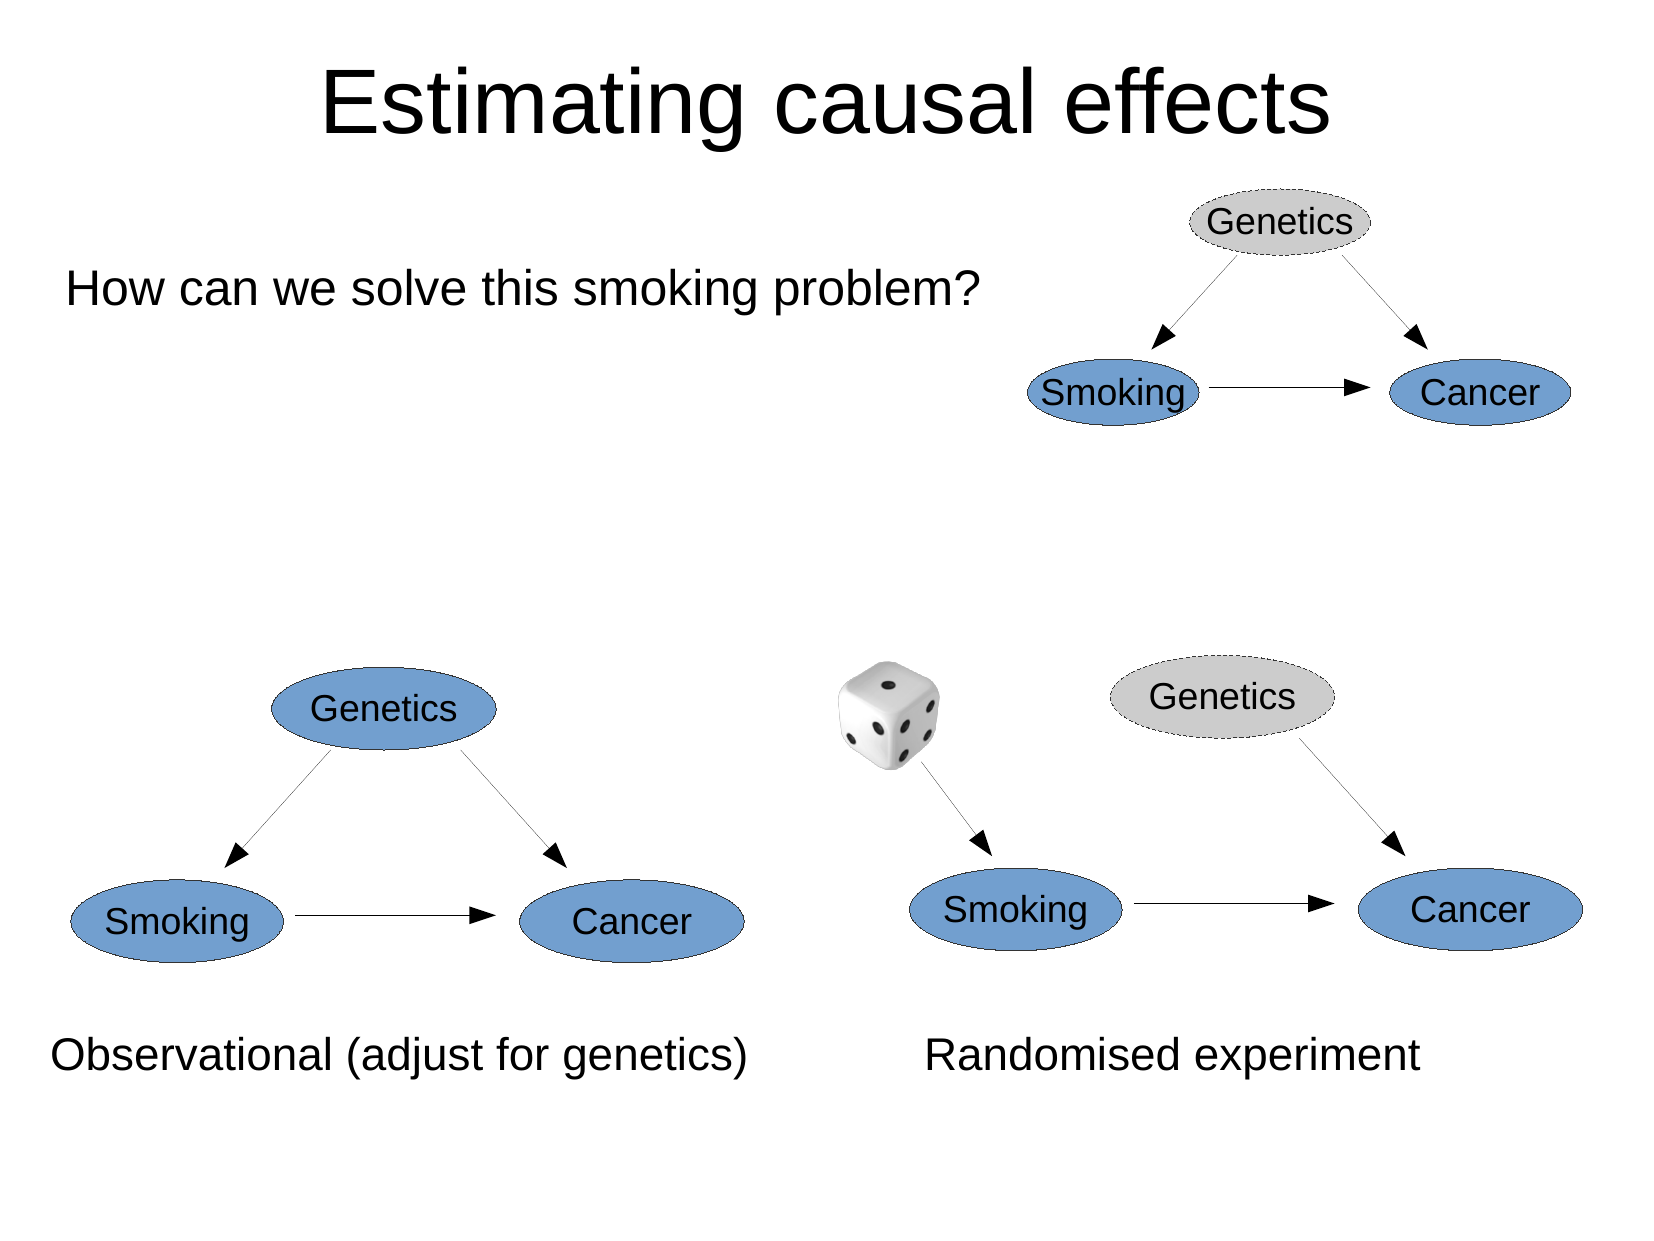

# Estimating causal effects
Genetics
How can we solve this smoking problem?
Smoking
Cancer
Genetics
Genetics
Smoking
Cancer
Smoking
Cancer
Observational (adjust for genetics)
Randomised experiment